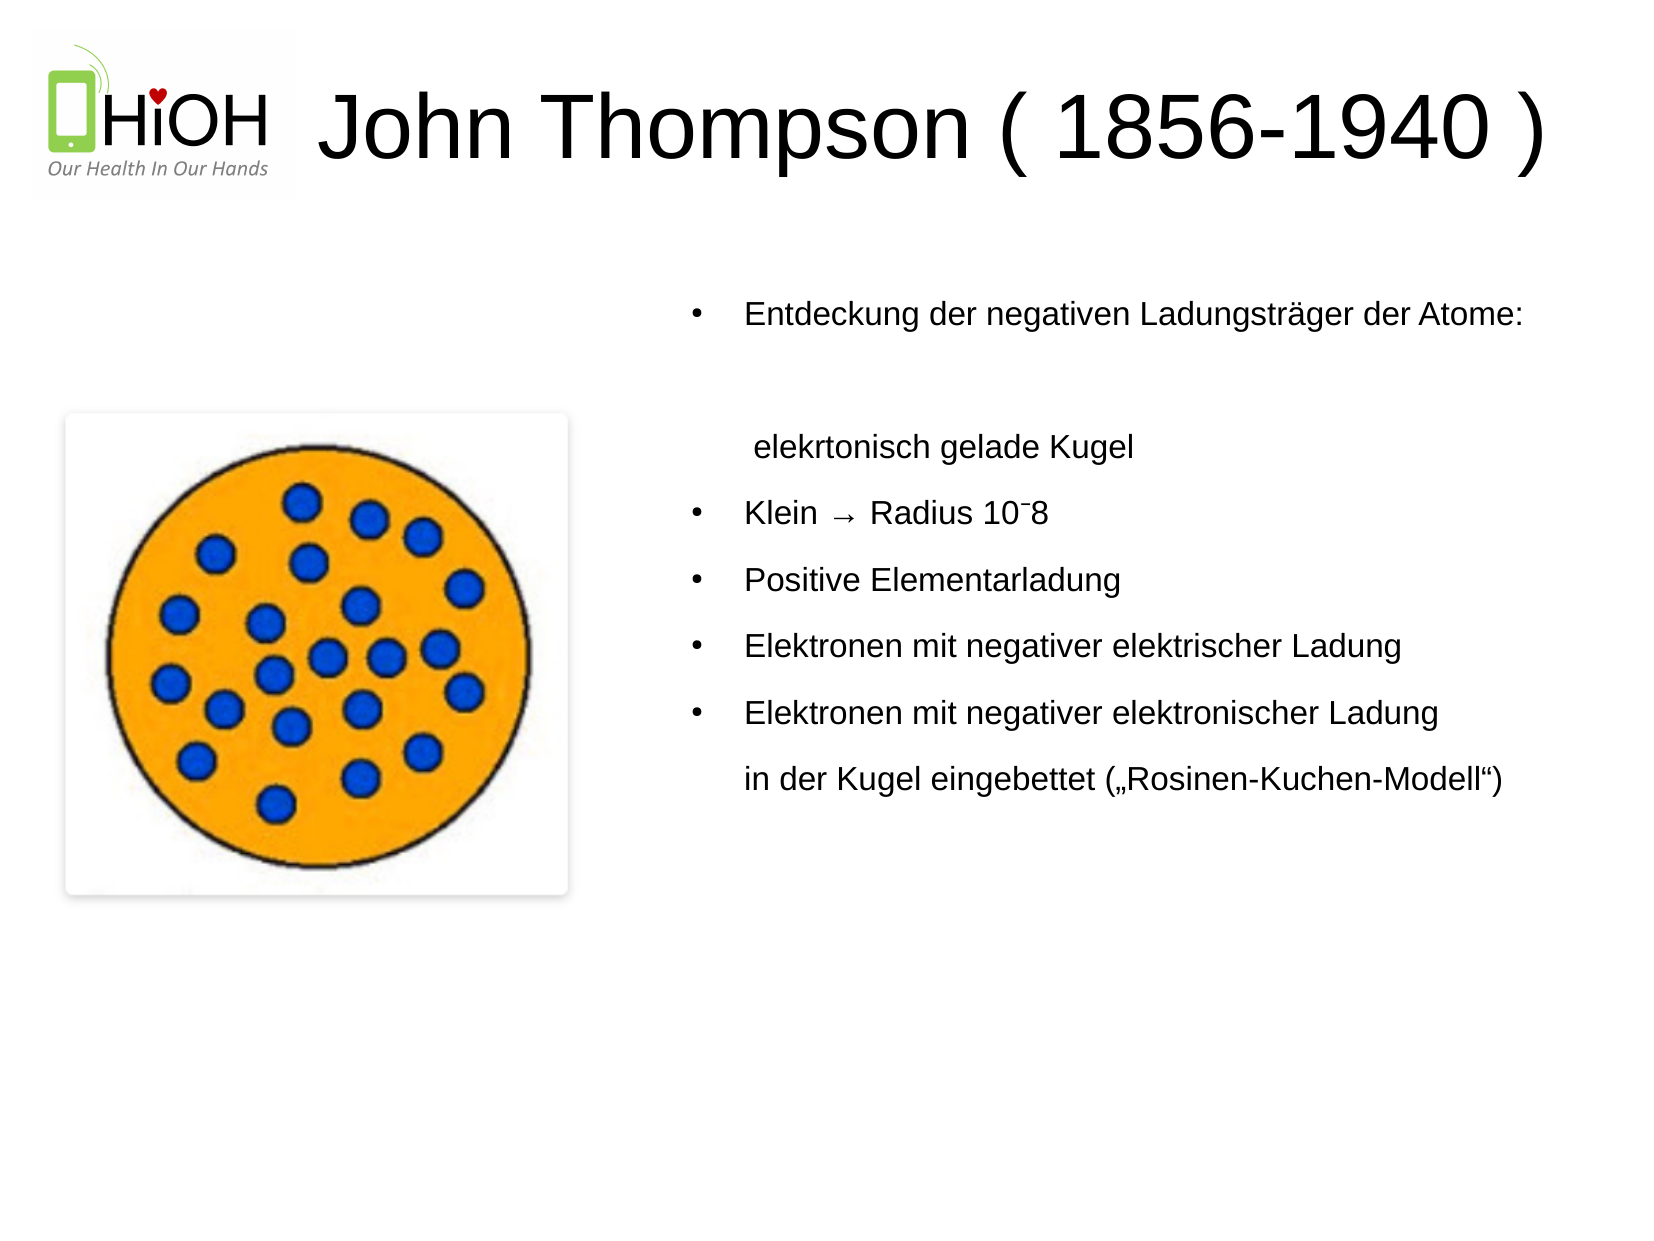

# John Thompson ( 1856-1940 )
Entdeckung der negativen Ladungsträger der Atome:
 elekrtonisch gelade Kugel
Klein → Radius 10⁻8
Positive Elementarladung
Elektronen mit negativer elektrischer Ladung
Elektronen mit negativer elektronischer Ladung
in der Kugel eingebettet („Rosinen-Kuchen-Modell“)